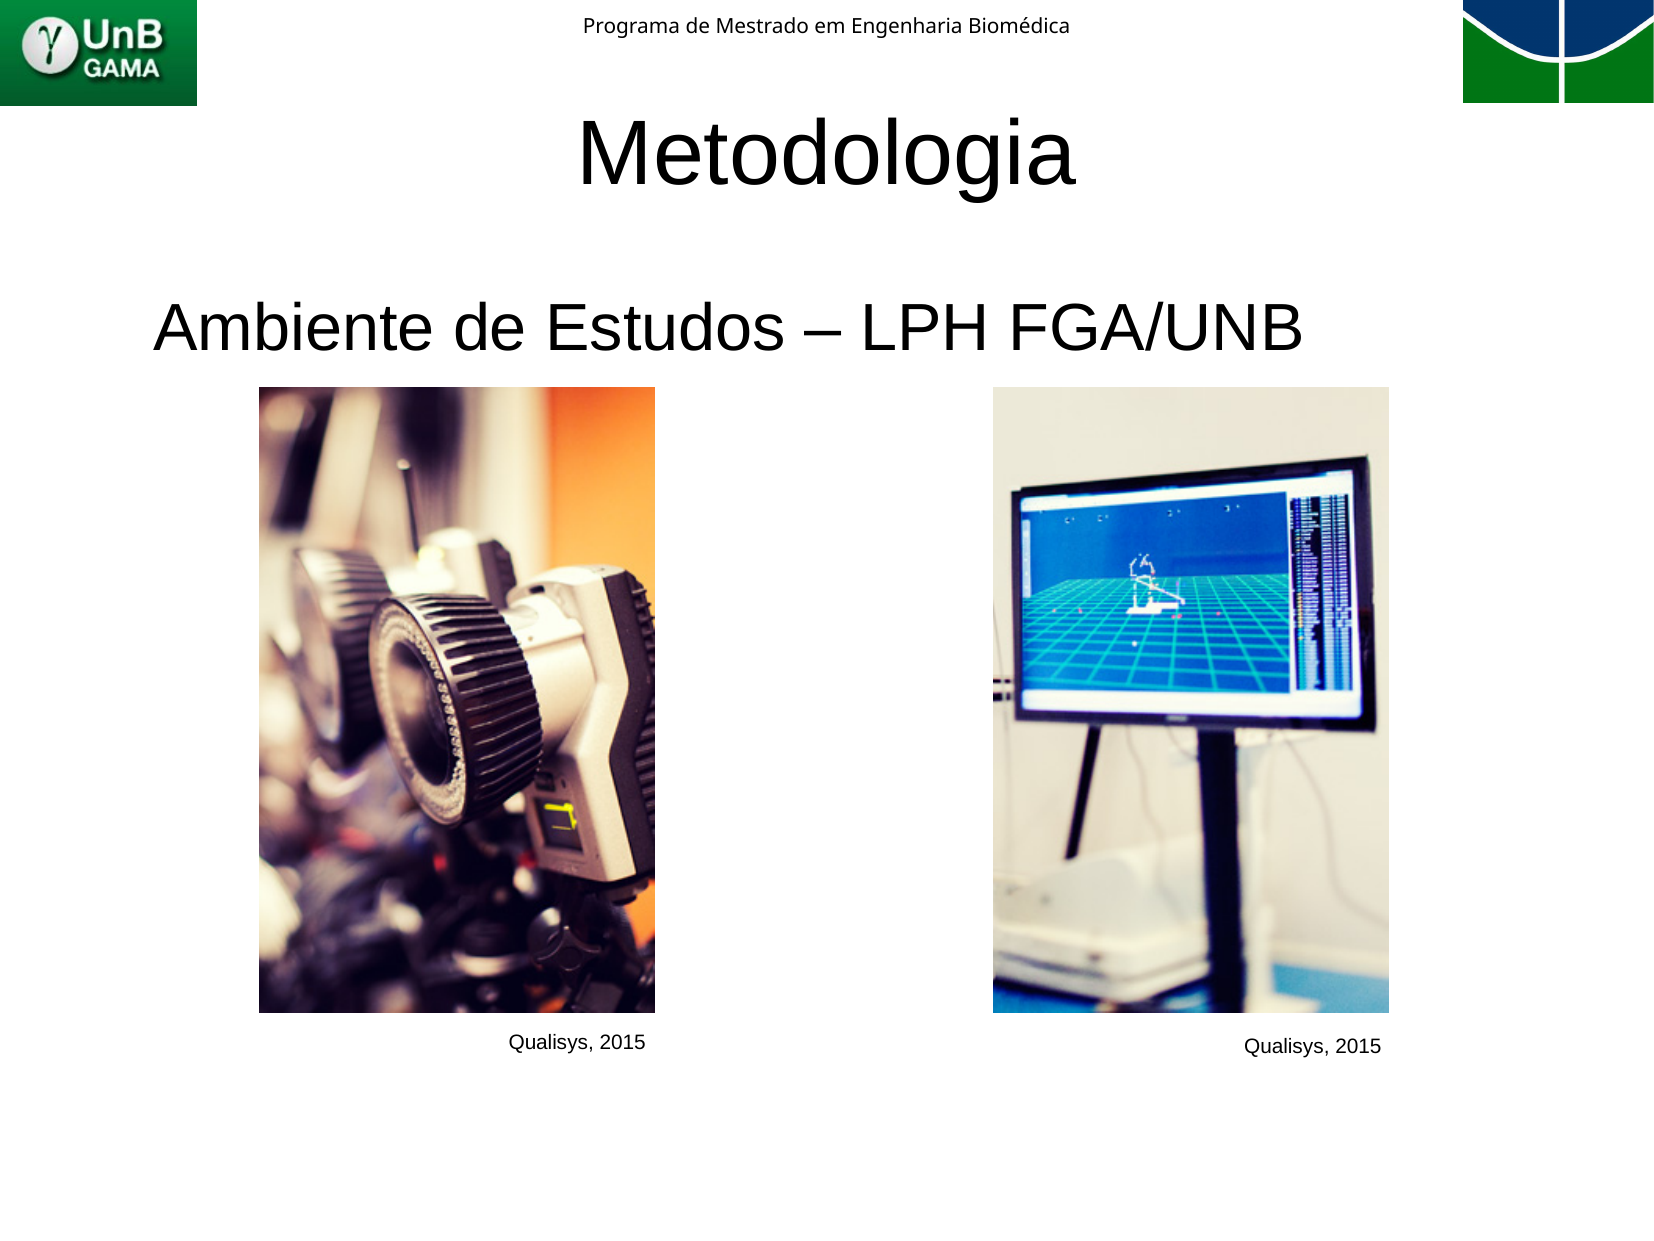

# Metodologia
Ambiente de Estudos – LPH FGA/UNB
Qualisys, 2015
Qualisys, 2015